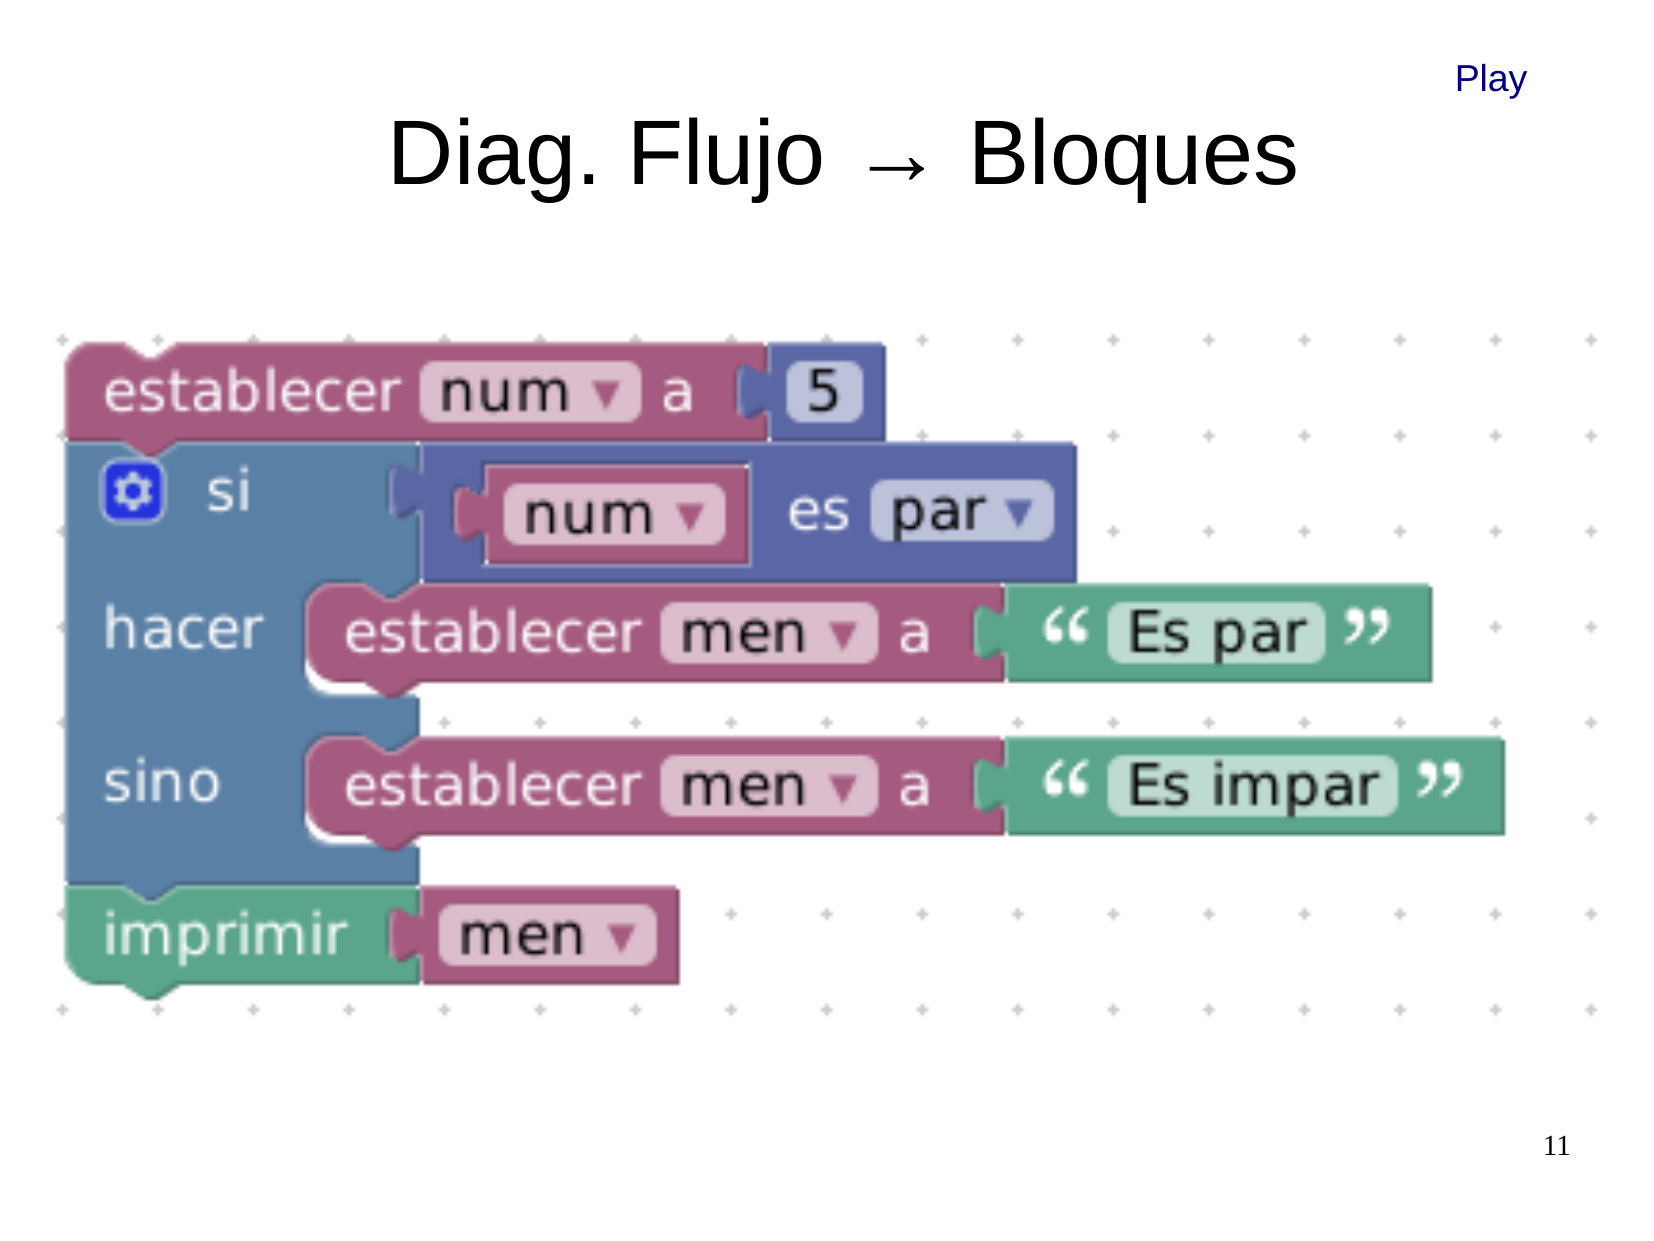

# Diag. Flujo → Bloques
Play
11